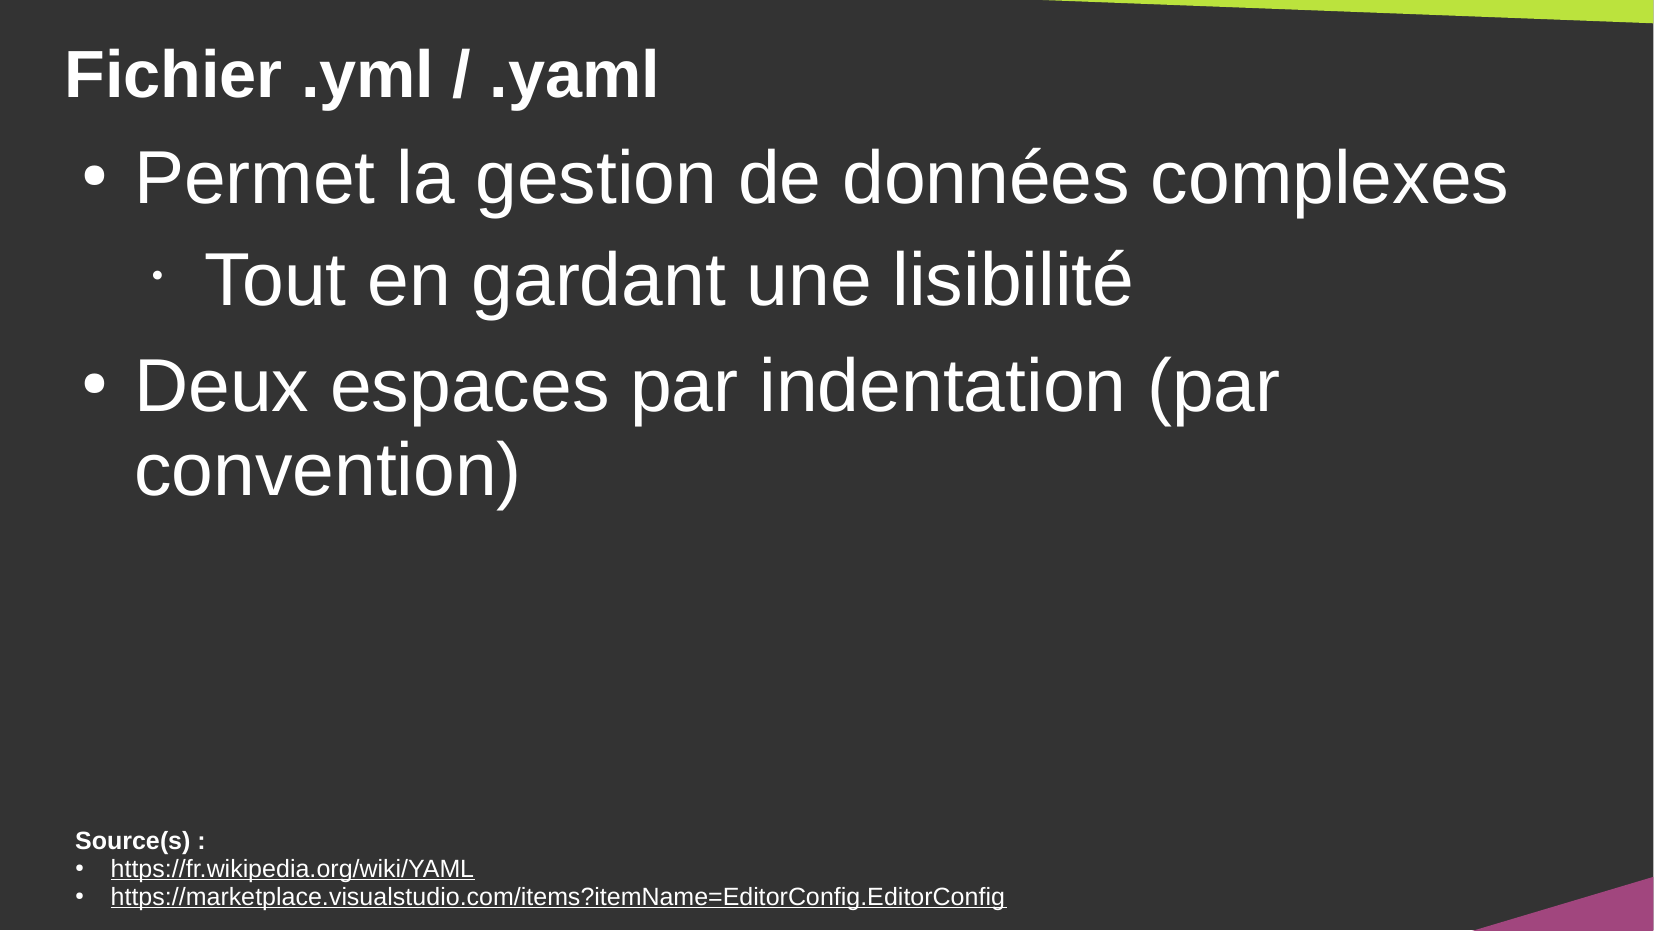

# Fichier .yml / .yaml
Permet la gestion de données complexes
Tout en gardant une lisibilité
Deux espaces par indentation (par convention)
Source(s) :
https://fr.wikipedia.org/wiki/YAML
https://marketplace.visualstudio.com/items?itemName=EditorConfig.EditorConfig